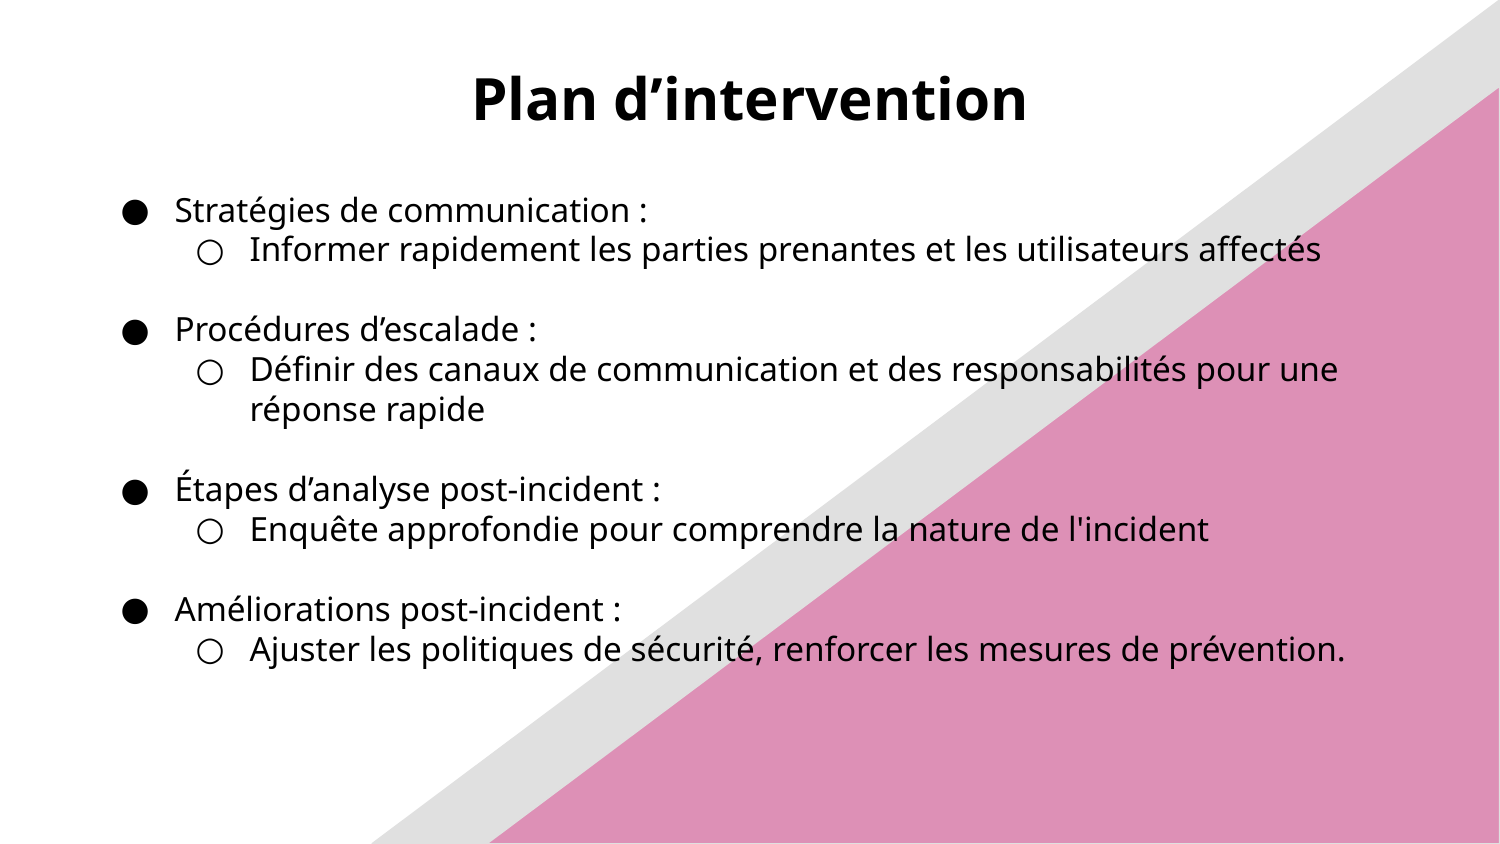

# Plan d’intervention
Stratégies de communication :
Informer rapidement les parties prenantes et les utilisateurs affectés
Procédures d’escalade :
Définir des canaux de communication et des responsabilités pour une réponse rapide
Étapes d’analyse post-incident :
Enquête approfondie pour comprendre la nature de l'incident
Améliorations post-incident :
Ajuster les politiques de sécurité, renforcer les mesures de prévention.